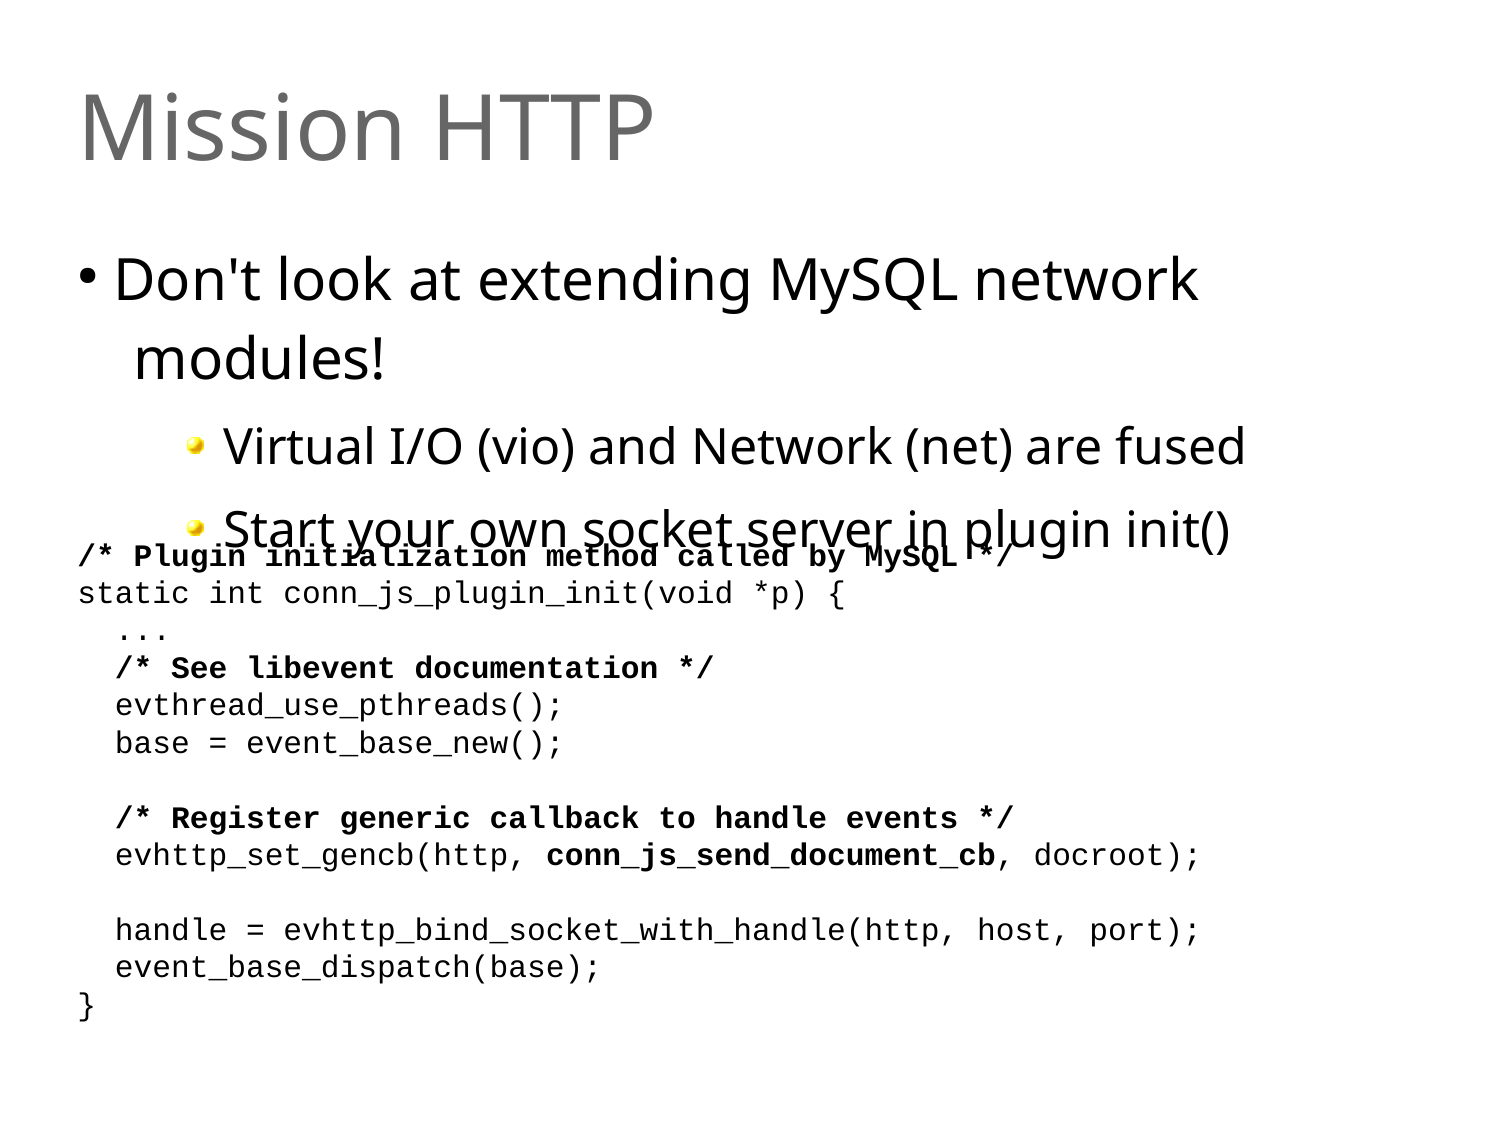

Mission HTTP
# Don't look at extending MySQL network modules!
Virtual I/O (vio) and Network (net) are fused
Start your own socket server in plugin init()
/* Plugin initialization method called by MySQL */
static int conn_js_plugin_init(void *p) {
 ...
 /* See libevent documentation */
 evthread_use_pthreads();
 base = event_base_new();
 /* Register generic callback to handle events */
 evhttp_set_gencb(http, conn_js_send_document_cb, docroot);
 handle = evhttp_bind_socket_with_handle(http, host, port);
 event_base_dispatch(base);
}